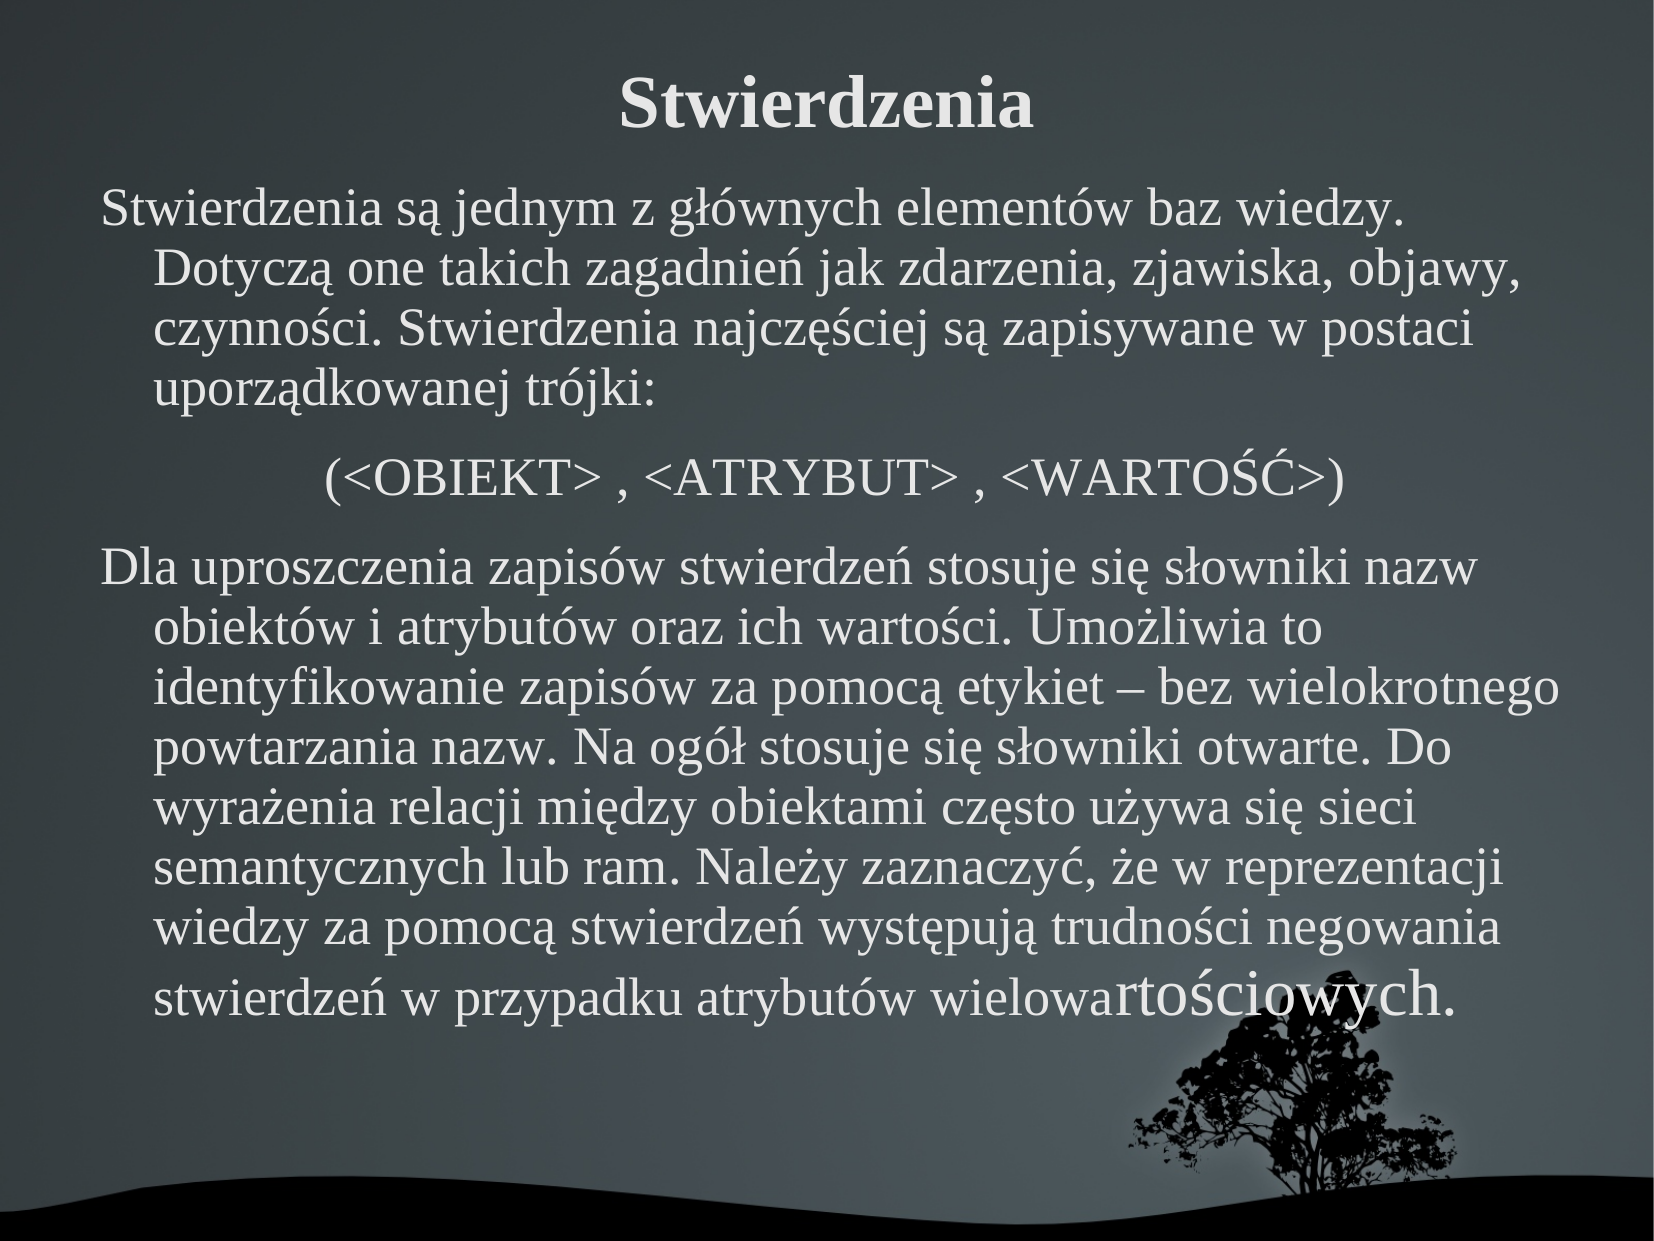

# Stwierdzenia
Stwierdzenia są jednym z głównych elementów baz wiedzy. Dotyczą one takich zagadnień jak zdarzenia, zjawiska, objawy, czynności. Stwierdzenia najczęściej są zapisywane w postaci uporządkowanej trójki:
(<OBIEKT> , <ATRYBUT> , <WARTOŚĆ>)
Dla uproszczenia zapisów stwierdzeń stosuje się słowniki nazw obiektów i atrybutów oraz ich wartości. Umożliwia to identyfikowanie zapisów za pomocą etykiet – bez wielokrotnego powtarzania nazw. Na ogół stosuje się słowniki otwarte. Do wyrażenia relacji między obiektami często używa się sieci semantycznych lub ram. Należy zaznaczyć, że w reprezentacji wiedzy za pomocą stwierdzeń występują trudności negowania stwierdzeń w przypadku atrybutów wielowartościowych.